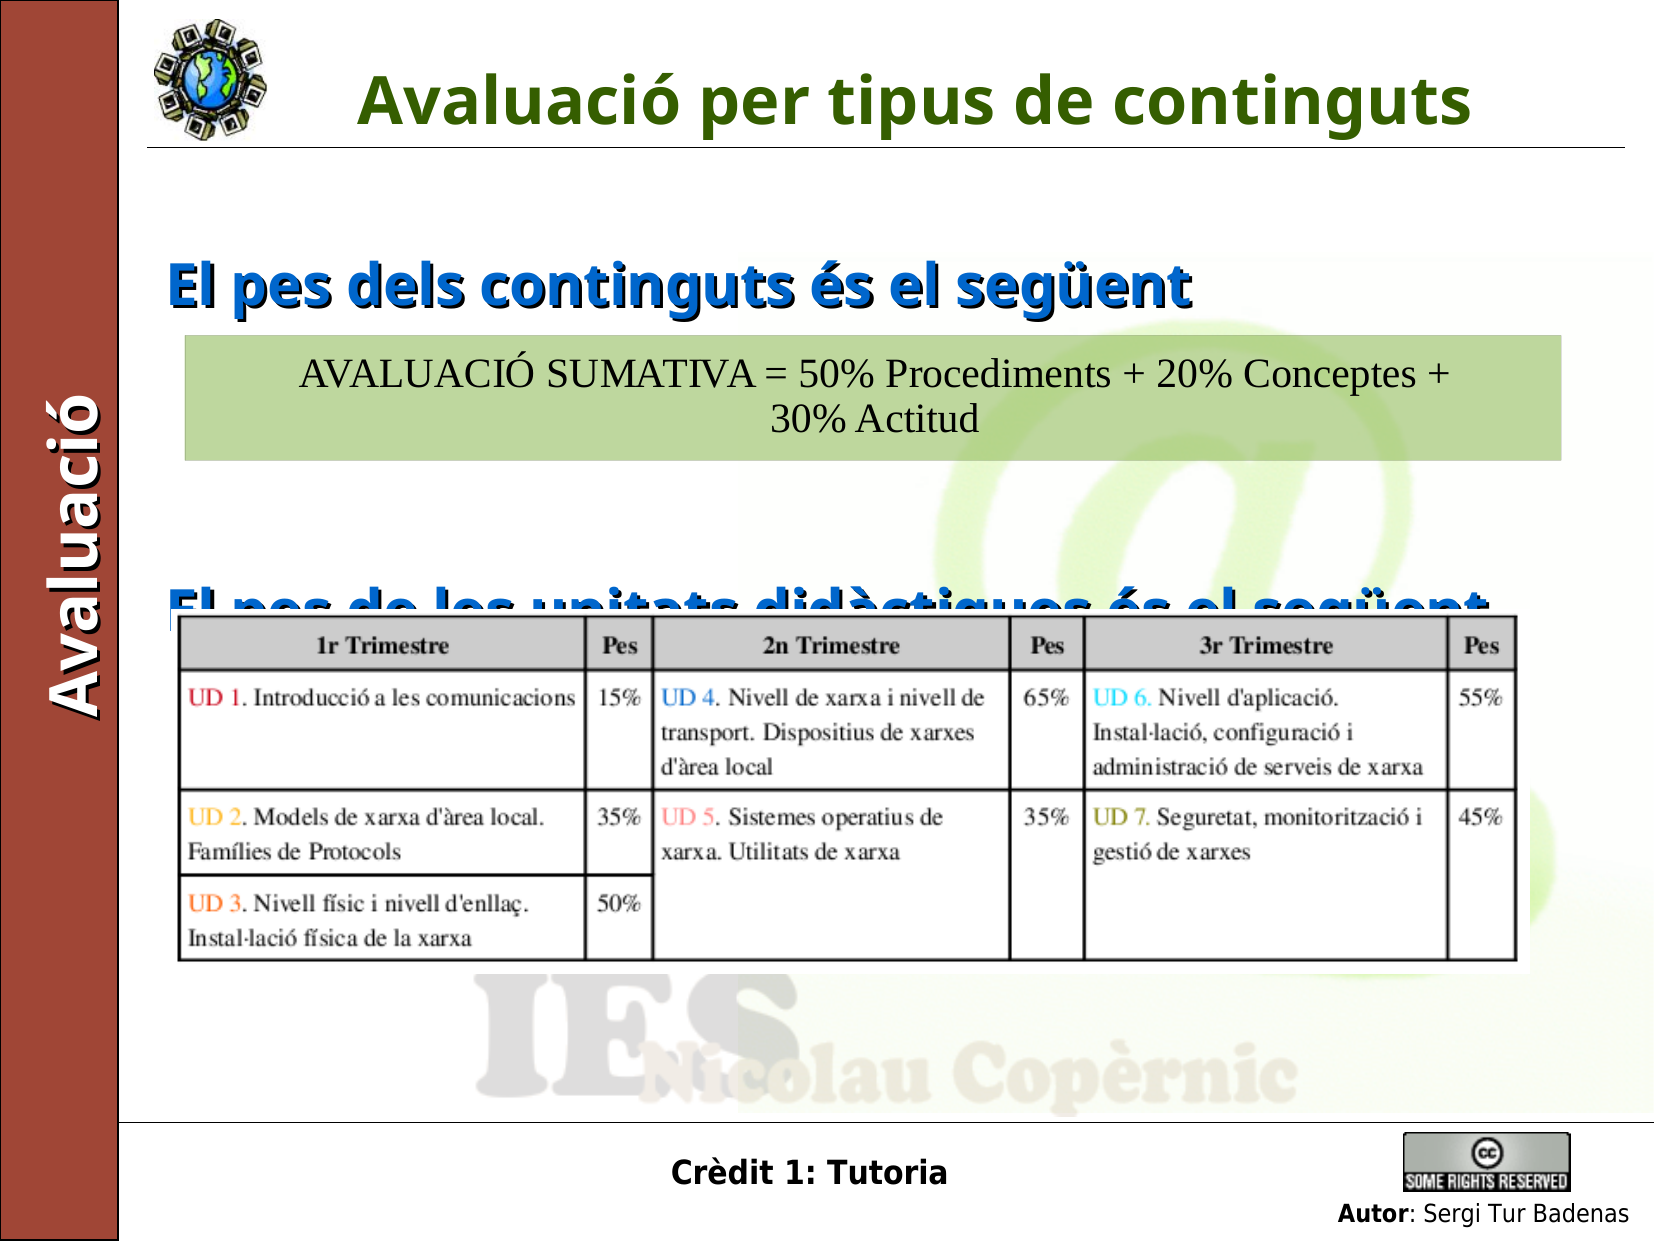

# Avaluació per tipus de continguts
El pes dels continguts és el següent
El pes de les unitats didàctiques és el següent